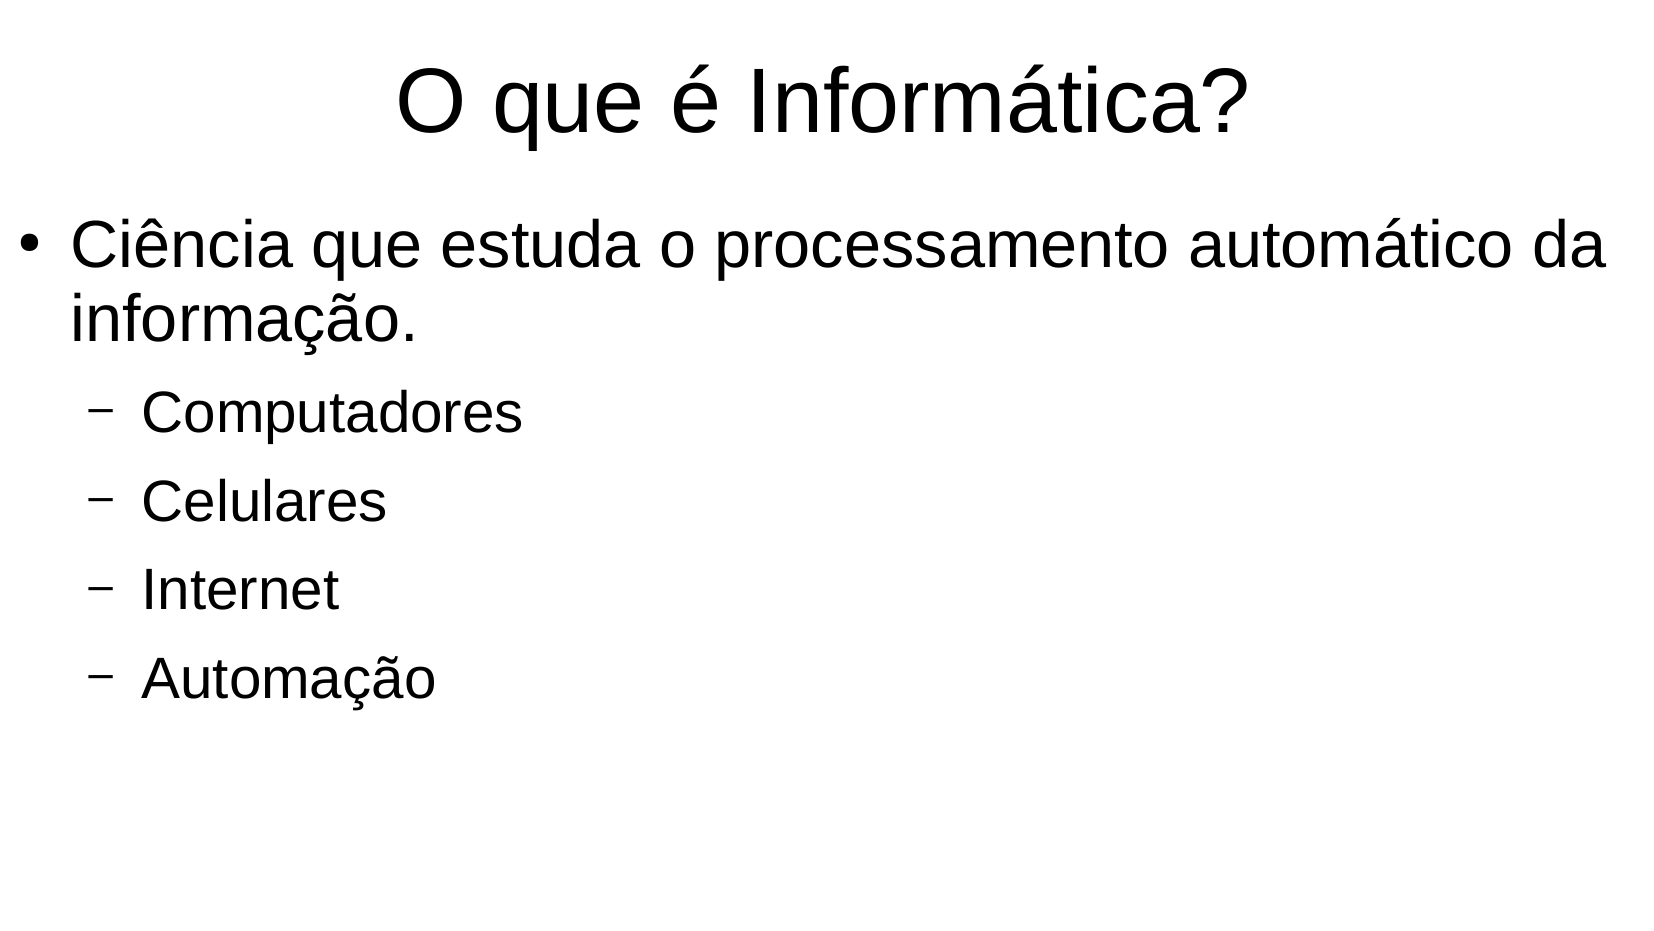

# O que é Informática?
Ciência que estuda o processamento automático da informação.
Computadores
Celulares
Internet
Automação